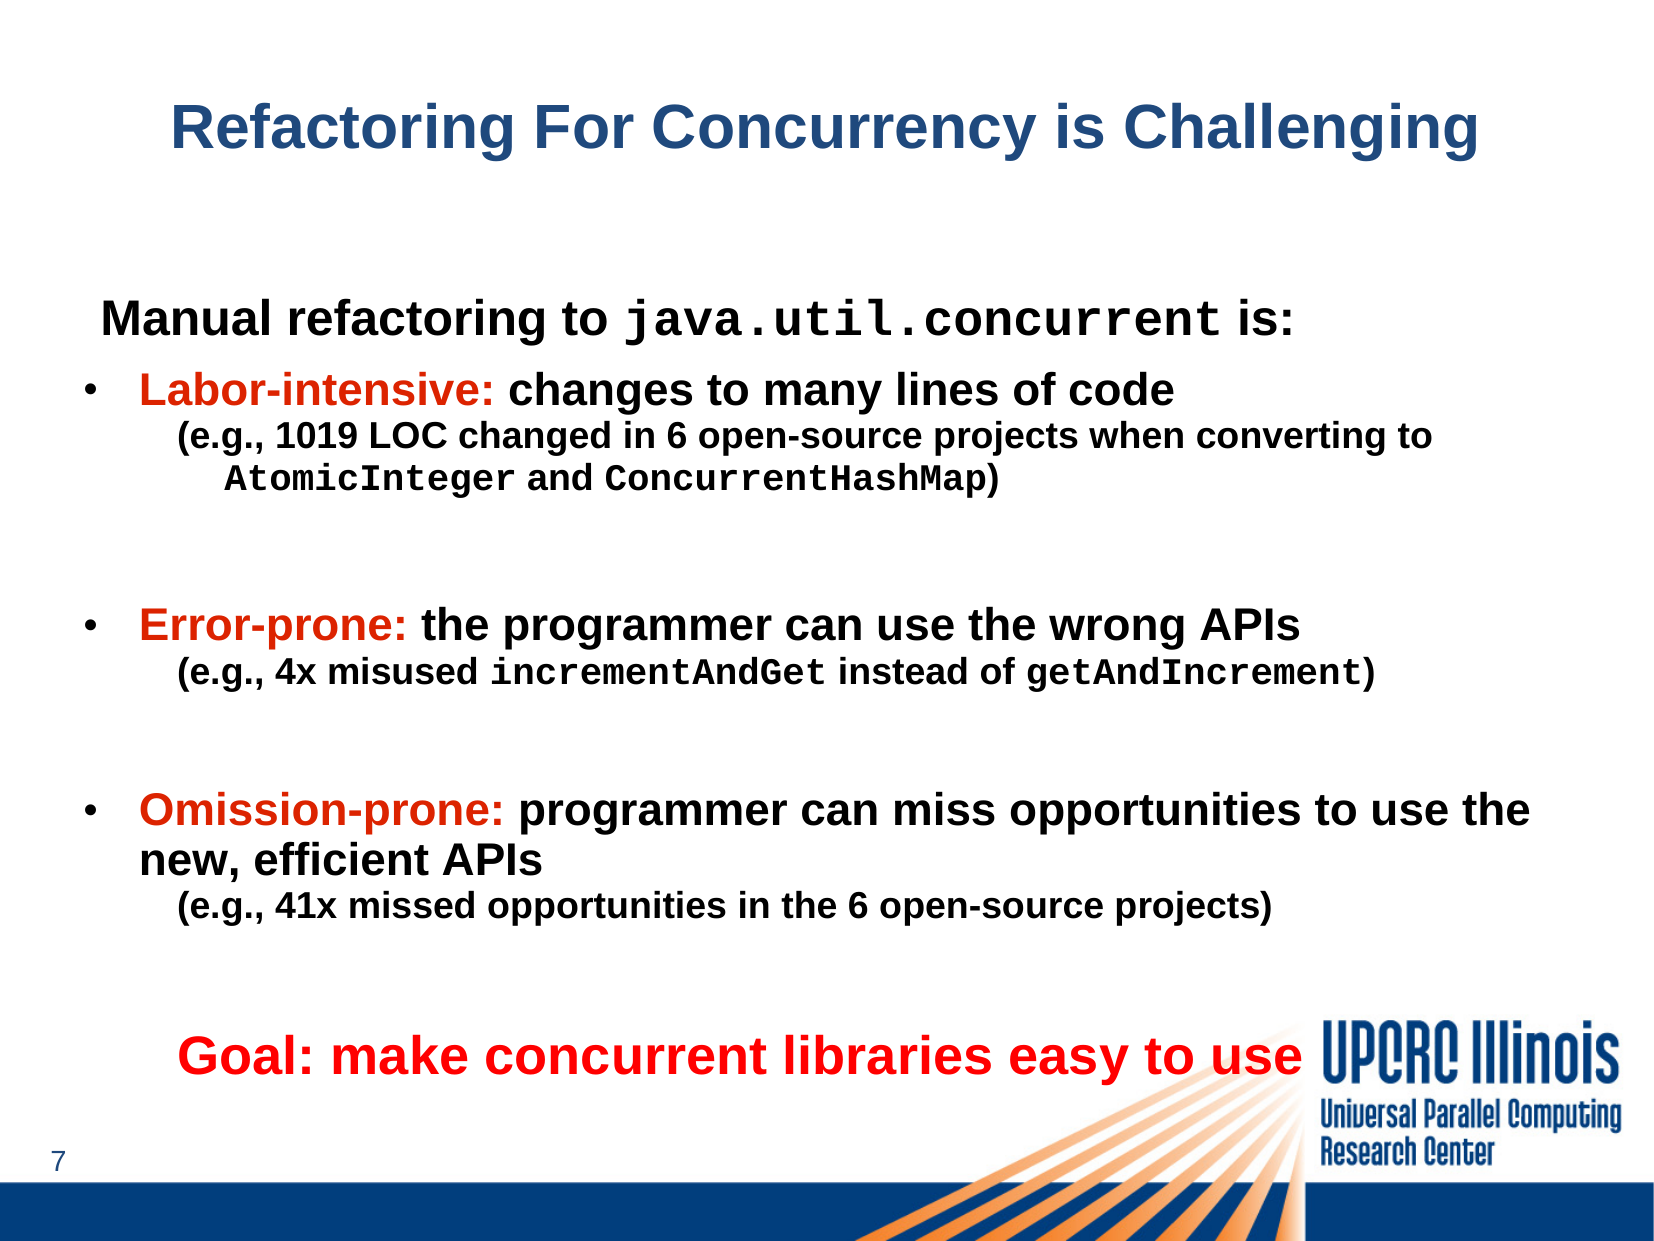

# Refactoring For Concurrency is Challenging
Manual refactoring to java.util.concurrent is:
Labor-intensive: changes to many lines of code
(e.g., 1019 LOC changed in 6 open-source projects when converting to AtomicInteger and ConcurrentHashMap)
Error-prone: the programmer can use the wrong APIs
(e.g., 4x misused incrementAndGet instead of getAndIncrement)
Omission-prone: programmer can miss opportunities to use the new, efficient APIs
(e.g., 41x missed opportunities in the 6 open-source projects)
Goal: make concurrent libraries easy to use
7